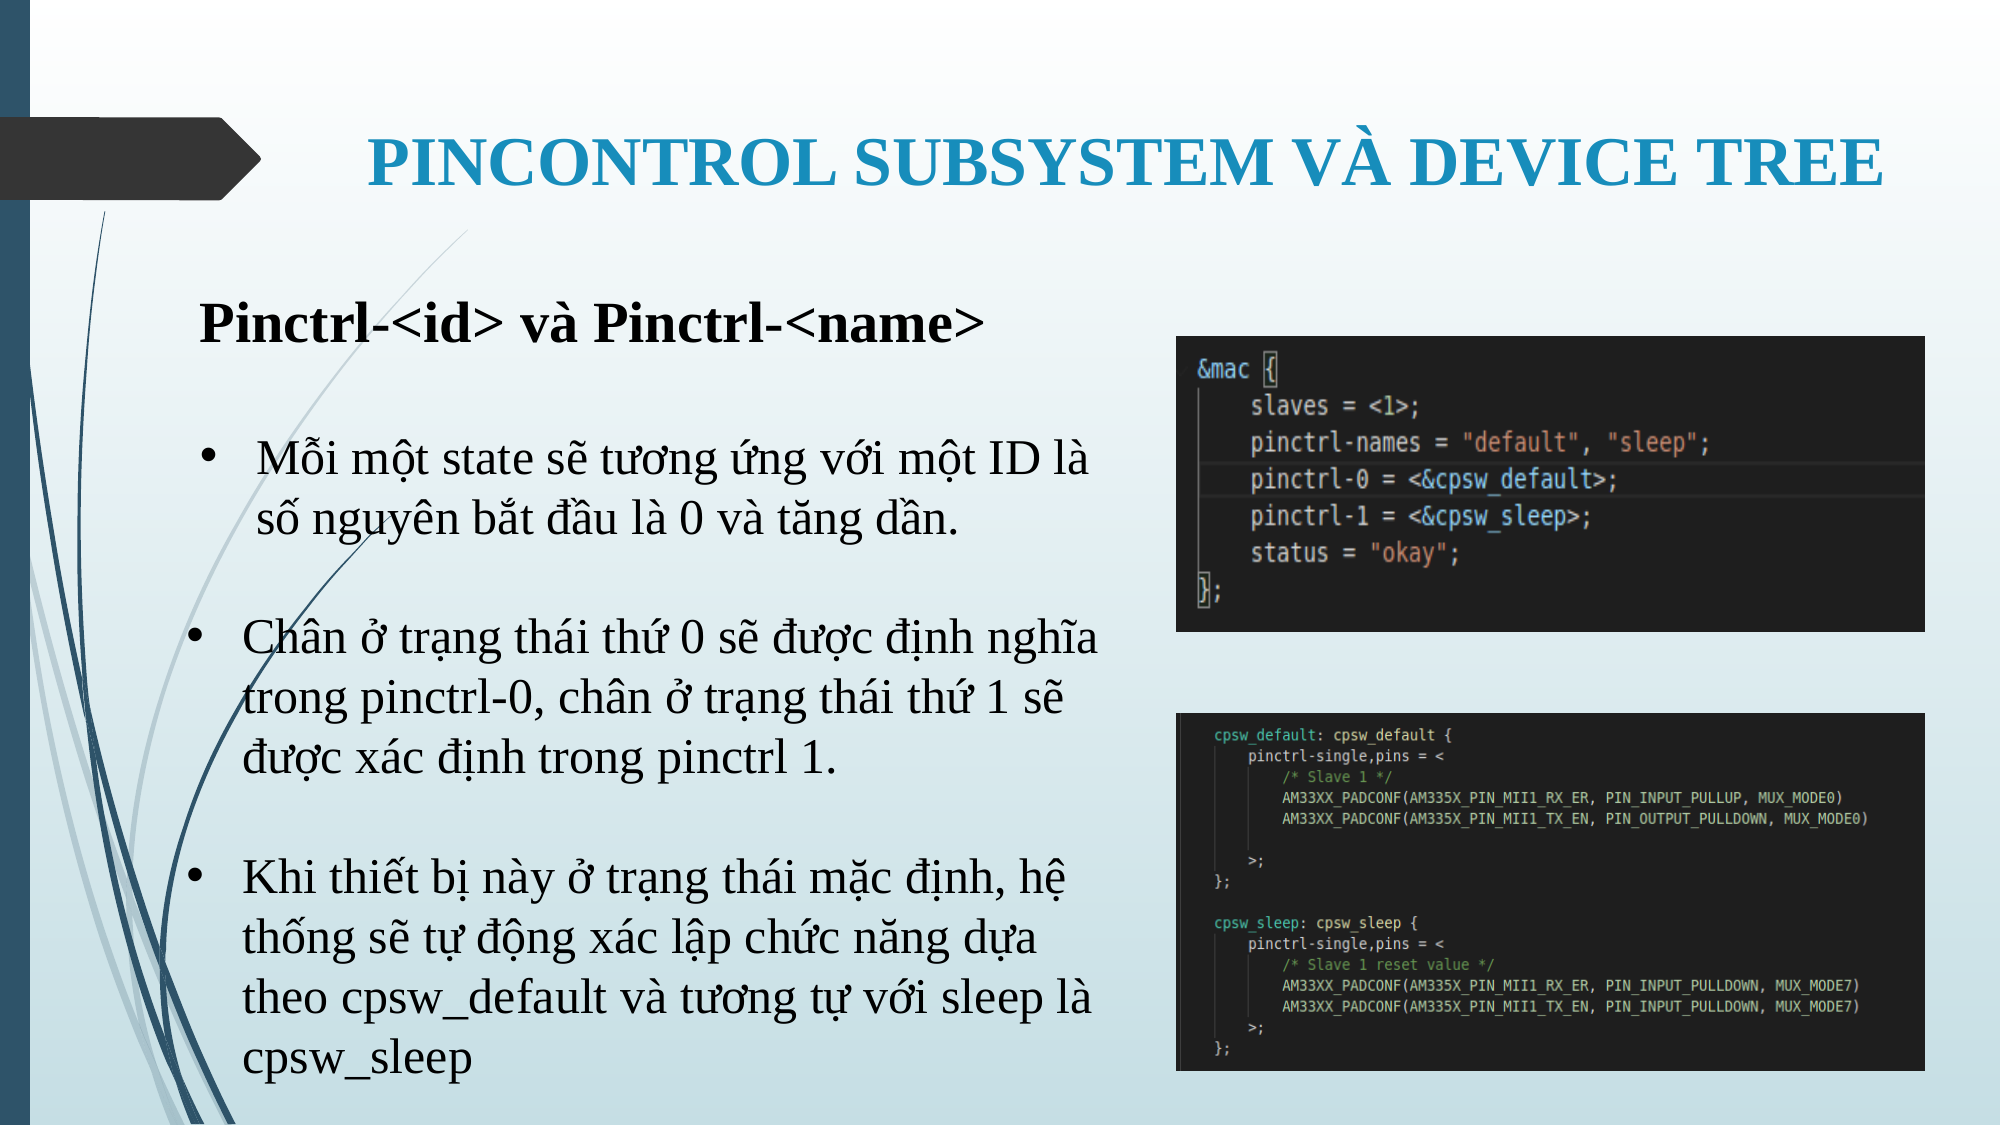

# PINCONTROL SUBSYSTEM VÀ DEVICE TREE
Pinctrl-<id> và Pinctrl-<name>
Mỗi một state sẽ tương ứng với một ID là số nguyên bắt đầu là 0 và tăng dần.
Chân ở trạng thái thứ 0 sẽ được định nghĩa trong pinctrl-0, chân ở trạng thái thứ 1 sẽ được xác định trong pinctrl 1.
Khi thiết bị này ở trạng thái mặc định, hệ thống sẽ tự động xác lập chức năng dựa theo cpsw_default và tương tự với sleep là cpsw_sleep